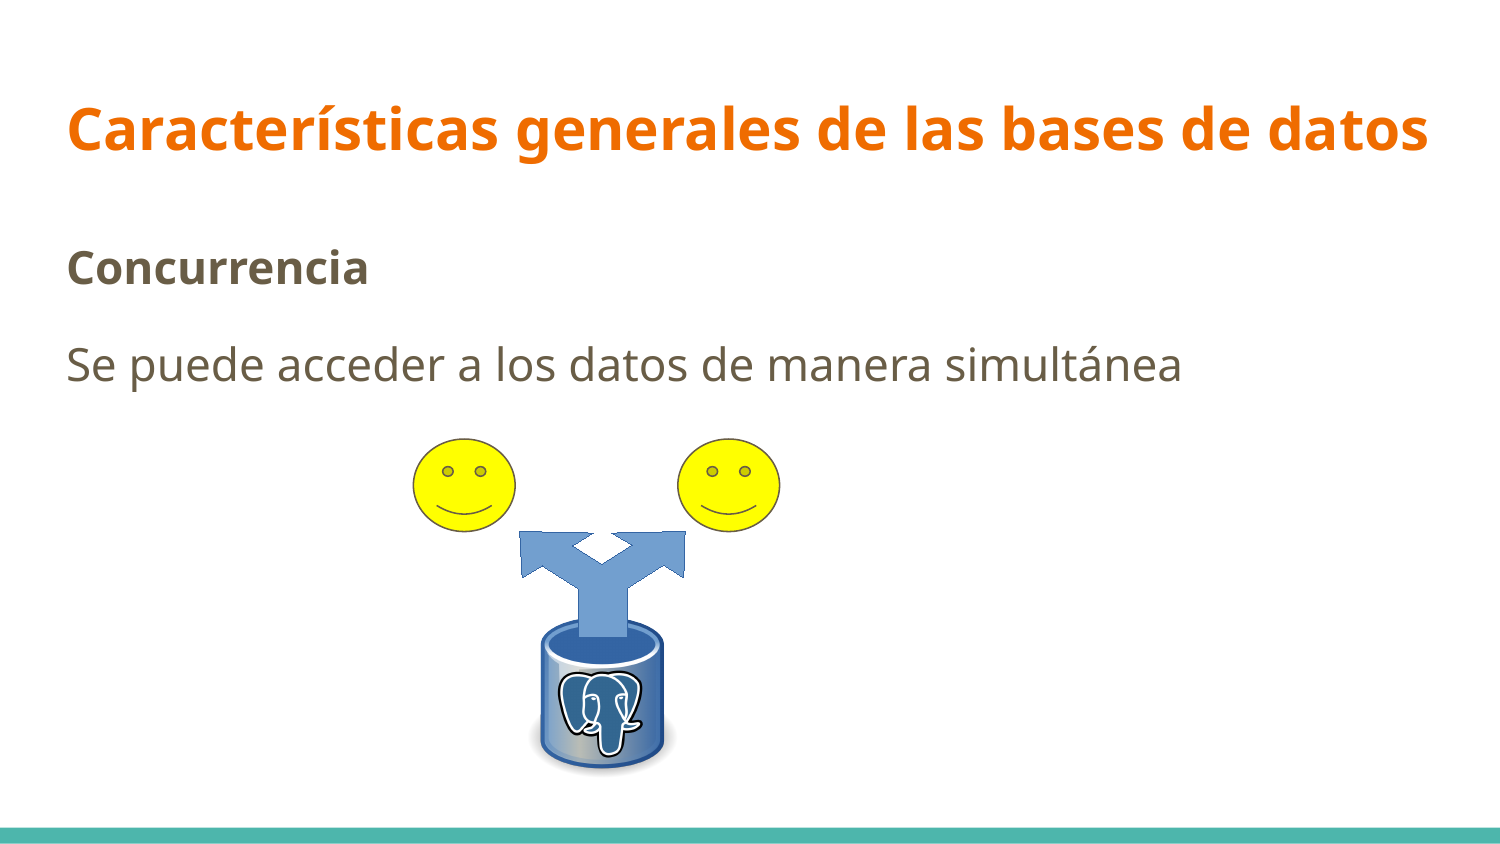

Características generales de las bases de datos
# Concurrencia
Se puede acceder a los datos de manera simultánea